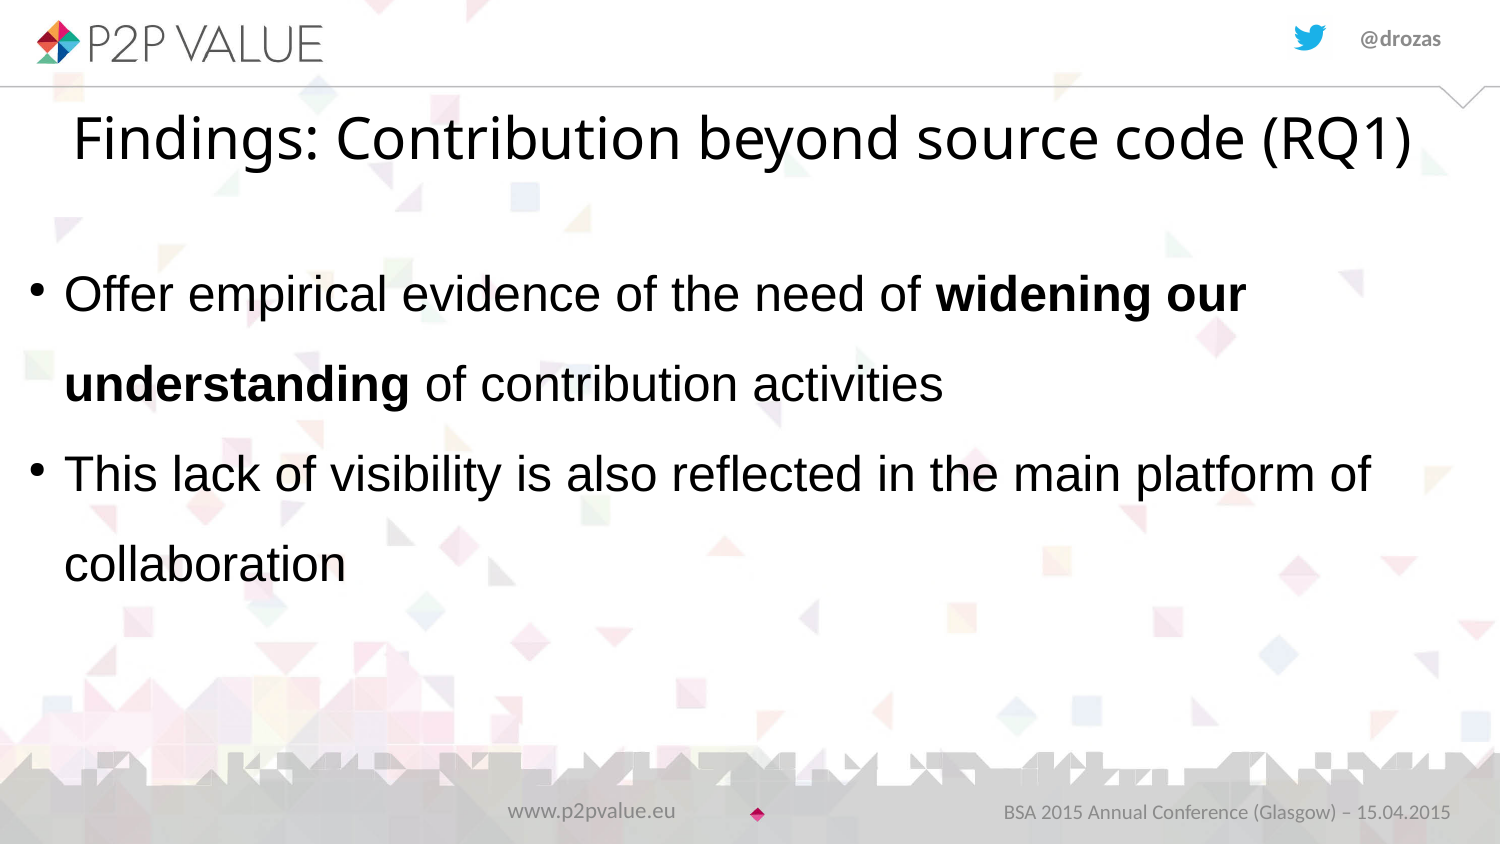

@drozas
Findings: Contribution beyond source code (RQ1)
# Offer empirical evidence of the need of widening our understanding of contribution activities
This lack of visibility is also reflected in the main platform of collaboration
BSA 2015 Annual Conference (Glasgow) – 15.04.2015
www.p2pvalue.eu